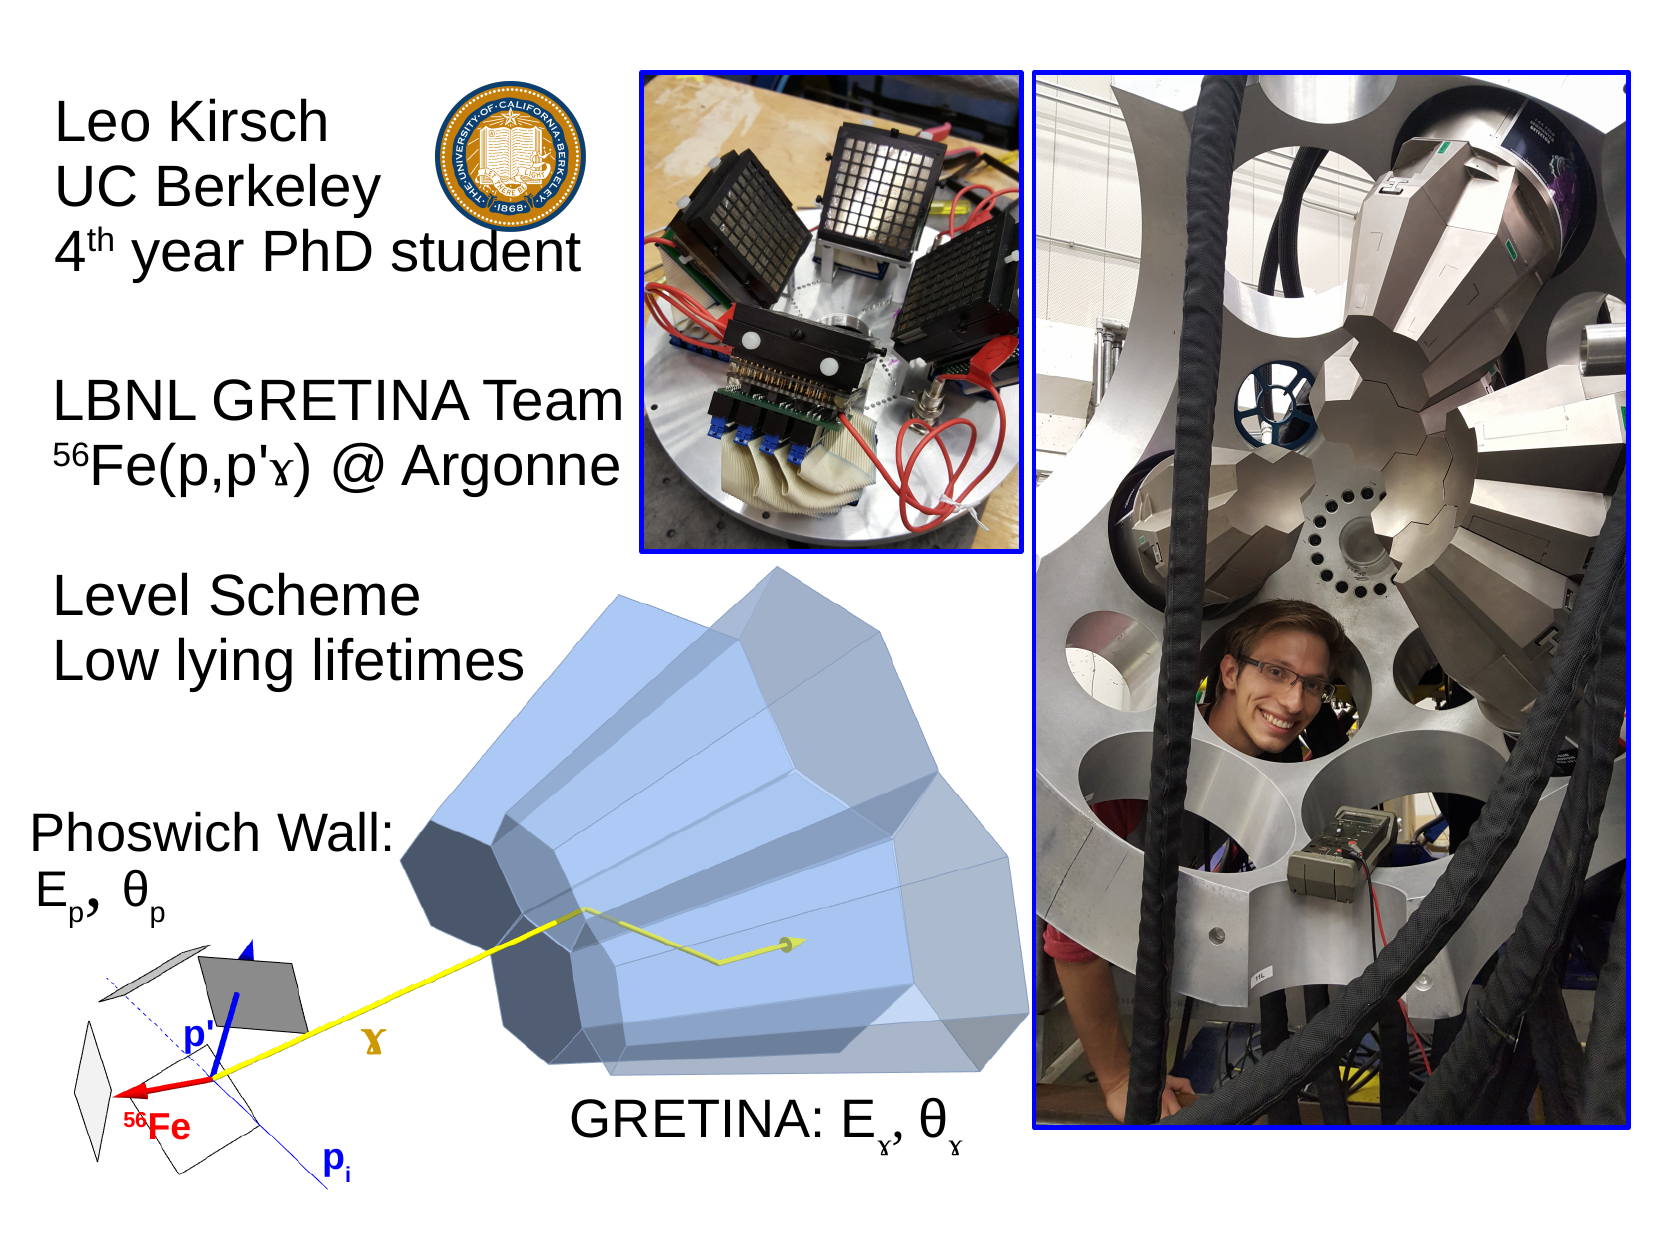

Leo Kirsch
UC Berkeley
4th year PhD student
LBNL GRETINA Team
56Fe(p,p'ɤ) @ Argonne
Level Scheme
Low lying lifetimes
Phoswich Wall:
Ep, θp
ɤ
p'
GRETINA: Eɤ, θɤ
56Fe
pi